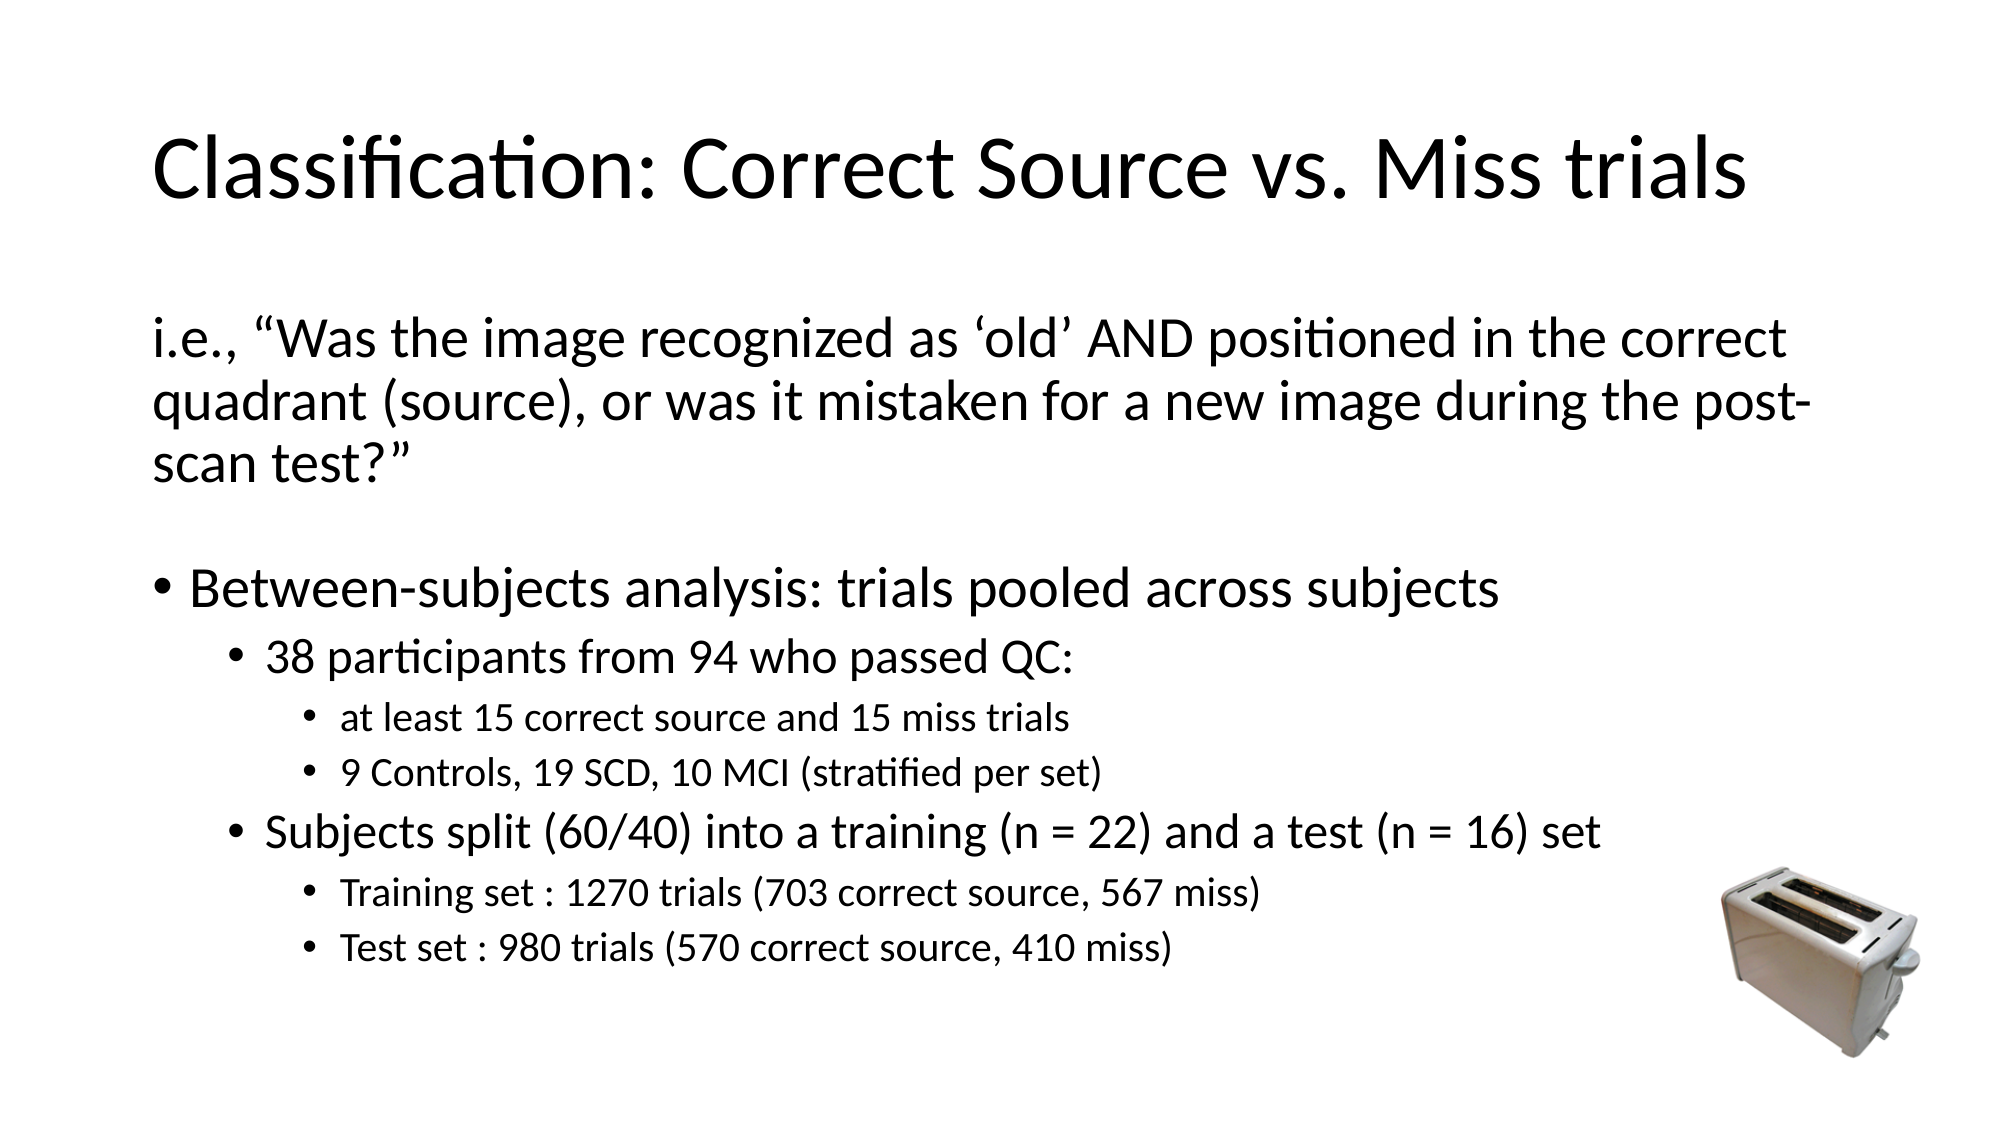

# Classification: Correct Source vs. Miss trials
i.e., “Was the image recognized as ‘old’ AND positioned in the correct quadrant (source), or was it mistaken for a new image during the post-scan test?”
Between-subjects analysis: trials pooled across subjects
38 participants from 94 who passed QC:
at least 15 correct source and 15 miss trials
9 Controls, 19 SCD, 10 MCI (stratified per set)
Subjects split (60/40) into a training (n = 22) and a test (n = 16) set
Training set : 1270 trials (703 correct source, 567 miss)
Test set : 980 trials (570 correct source, 410 miss)